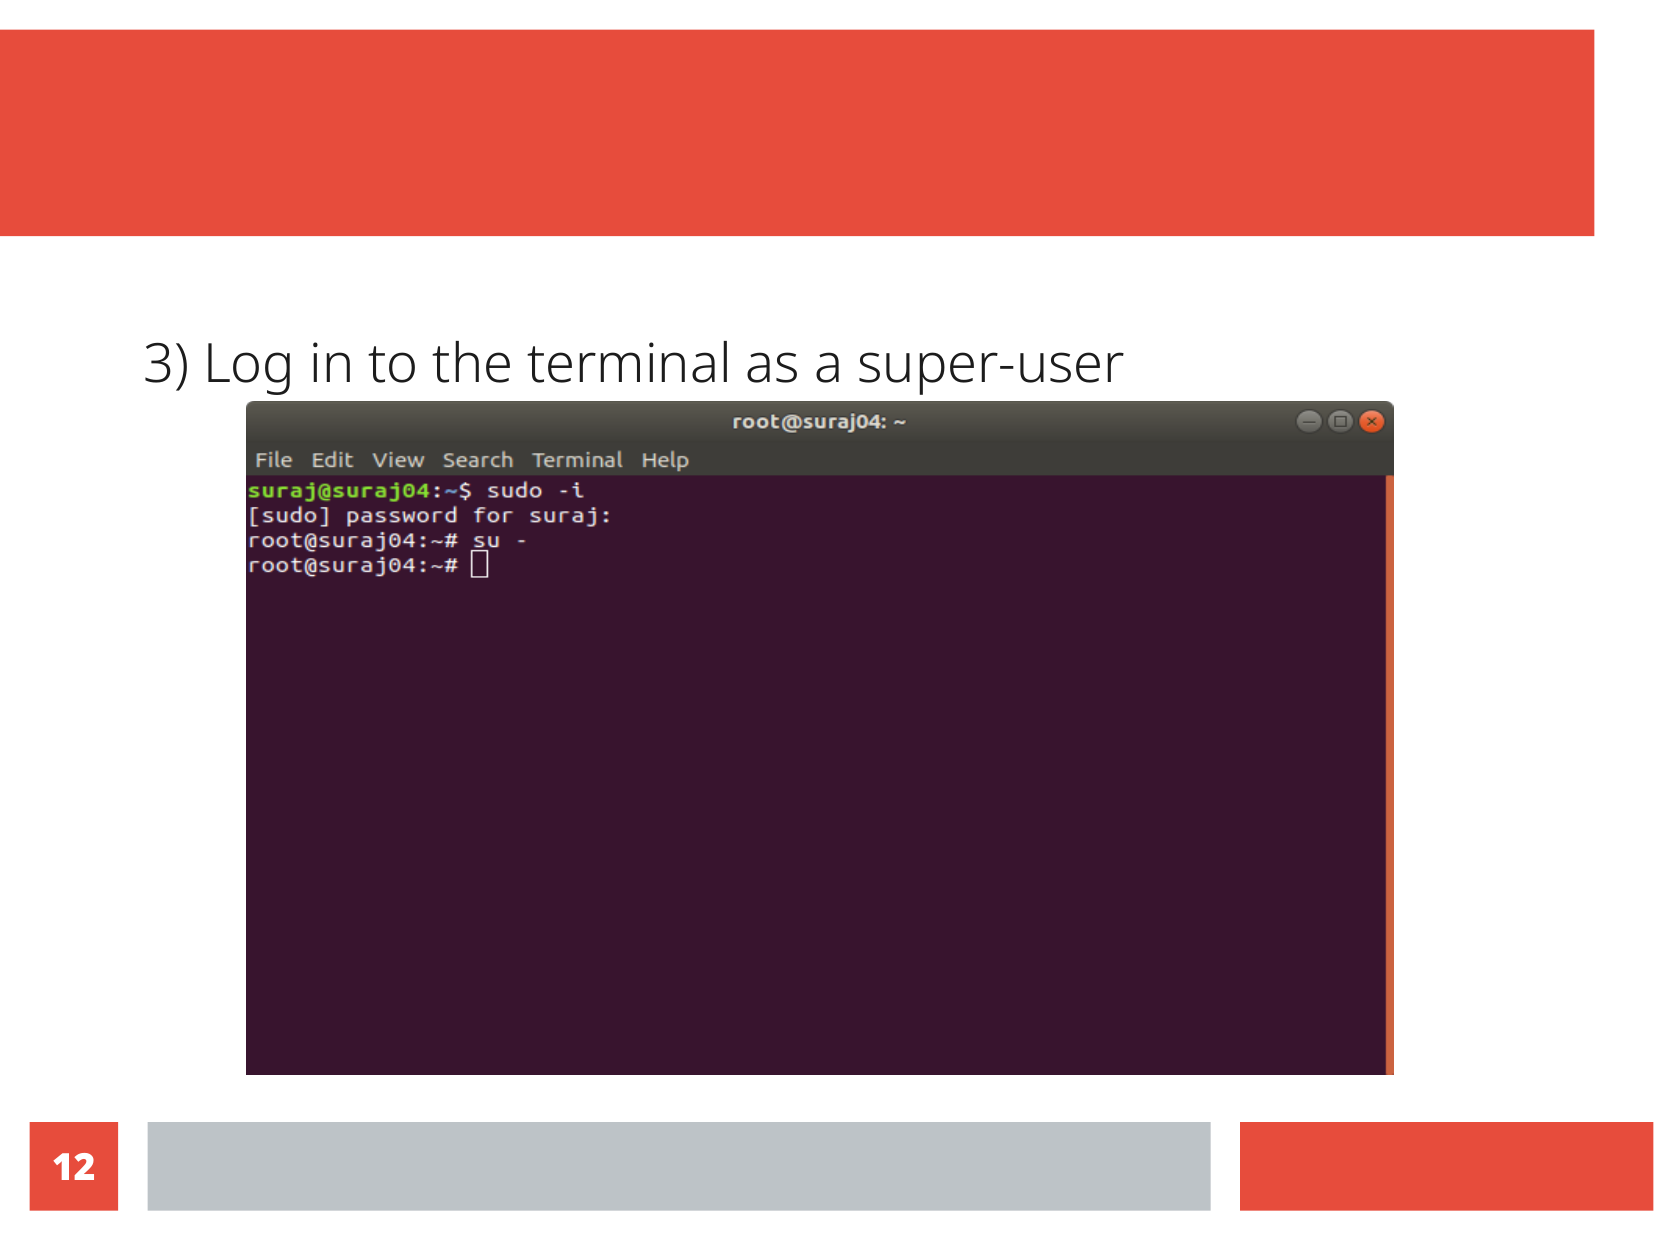

#
 3) Log in to the terminal as a super-user
12